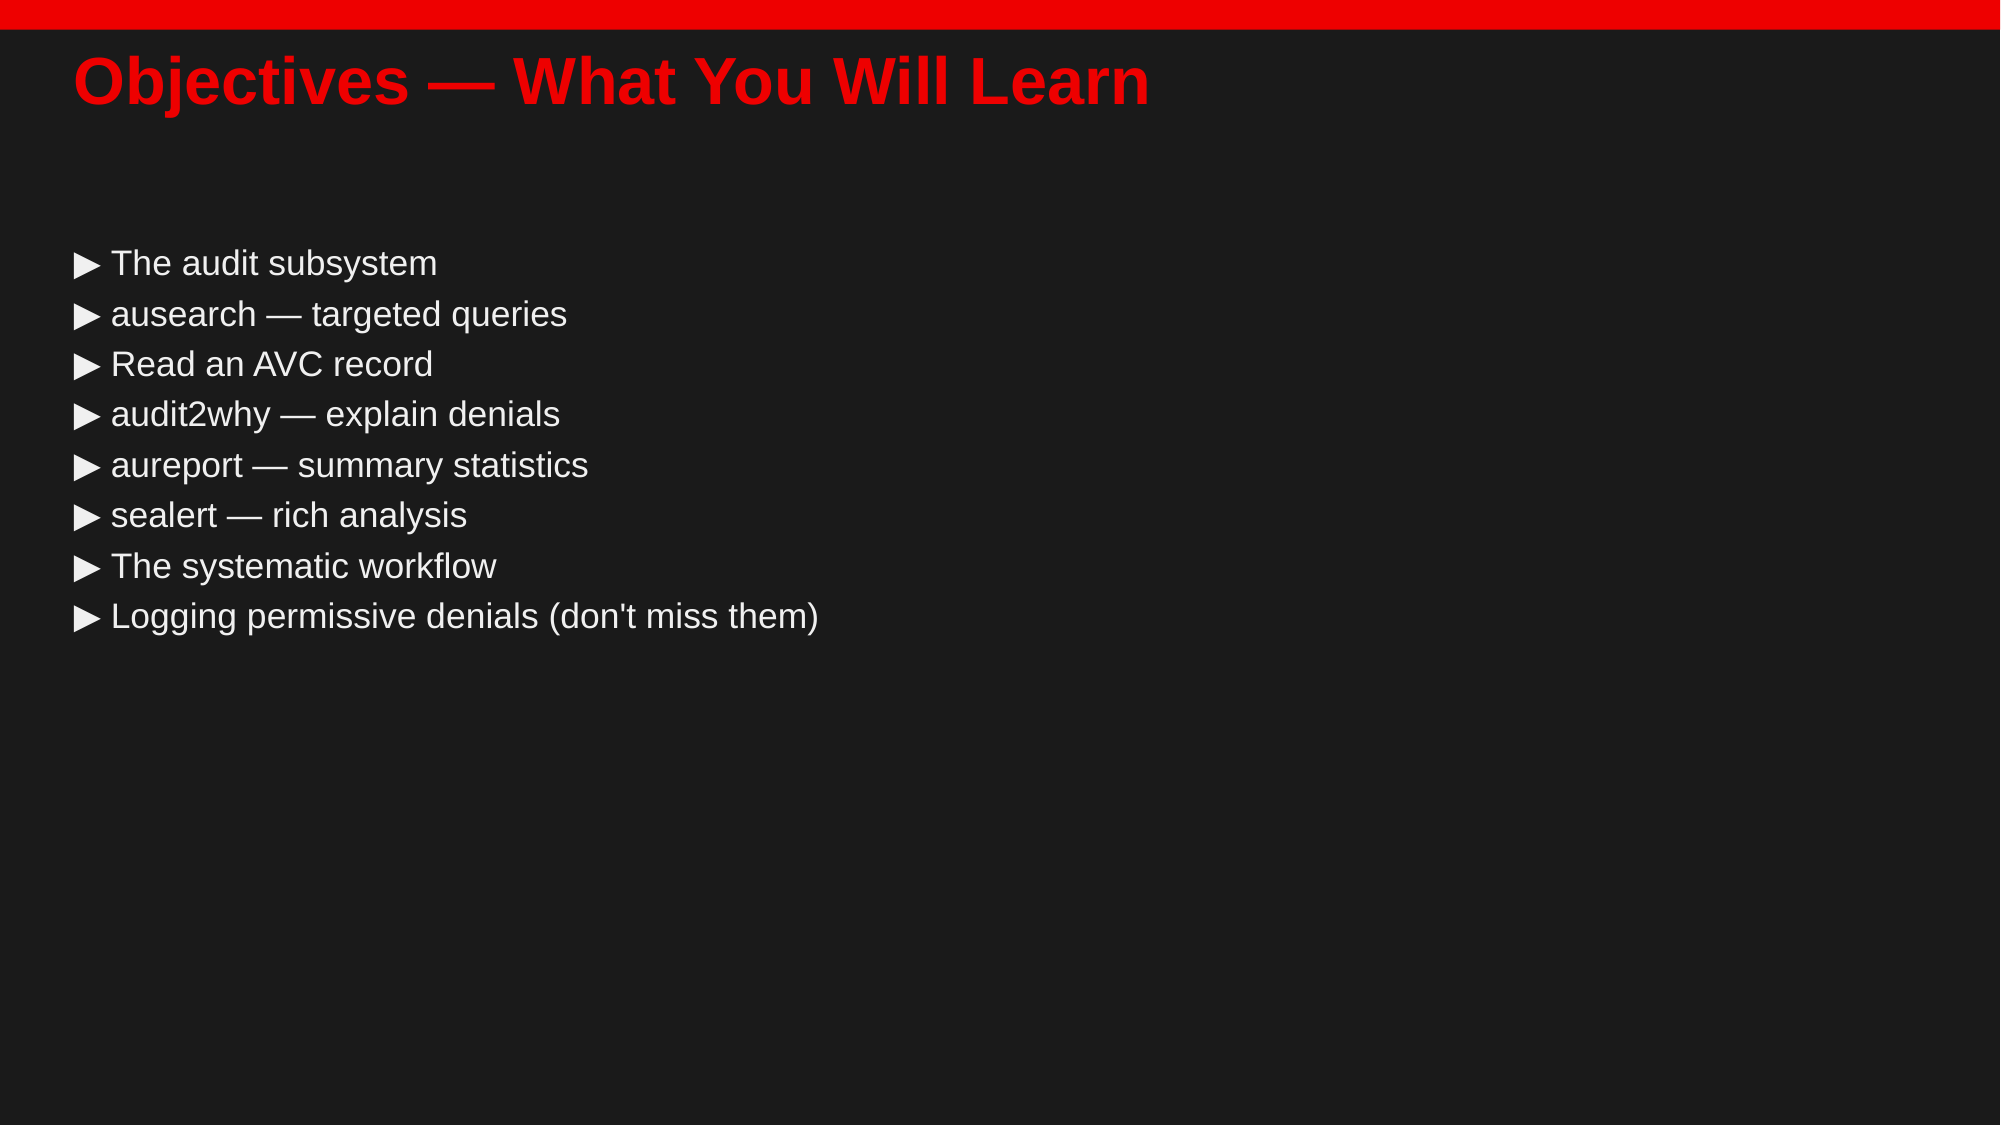

Objectives — What You Will Learn
▶ The audit subsystem
▶ ausearch — targeted queries
▶ Read an AVC record
▶ audit2why — explain denials
▶ aureport — summary statistics
▶ sealert — rich analysis
▶ The systematic workflow
▶ Logging permissive denials (don't miss them)